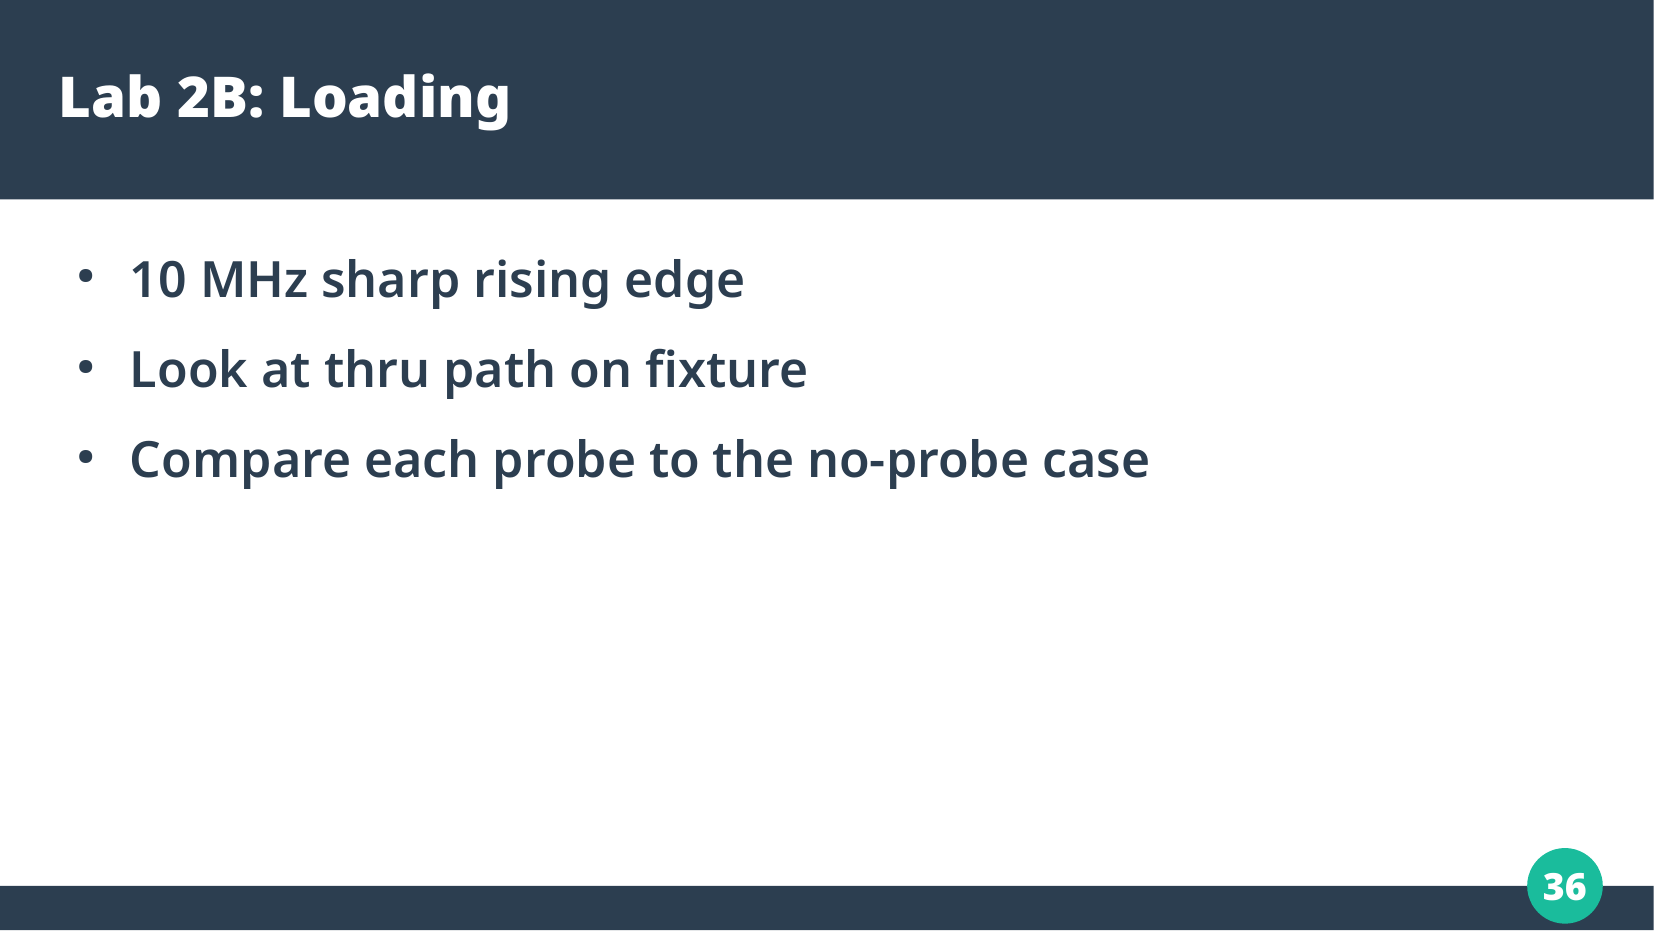

# Lab 2B: Loading
10 MHz sharp rising edge
Look at thru path on fixture
Compare each probe to the no-probe case